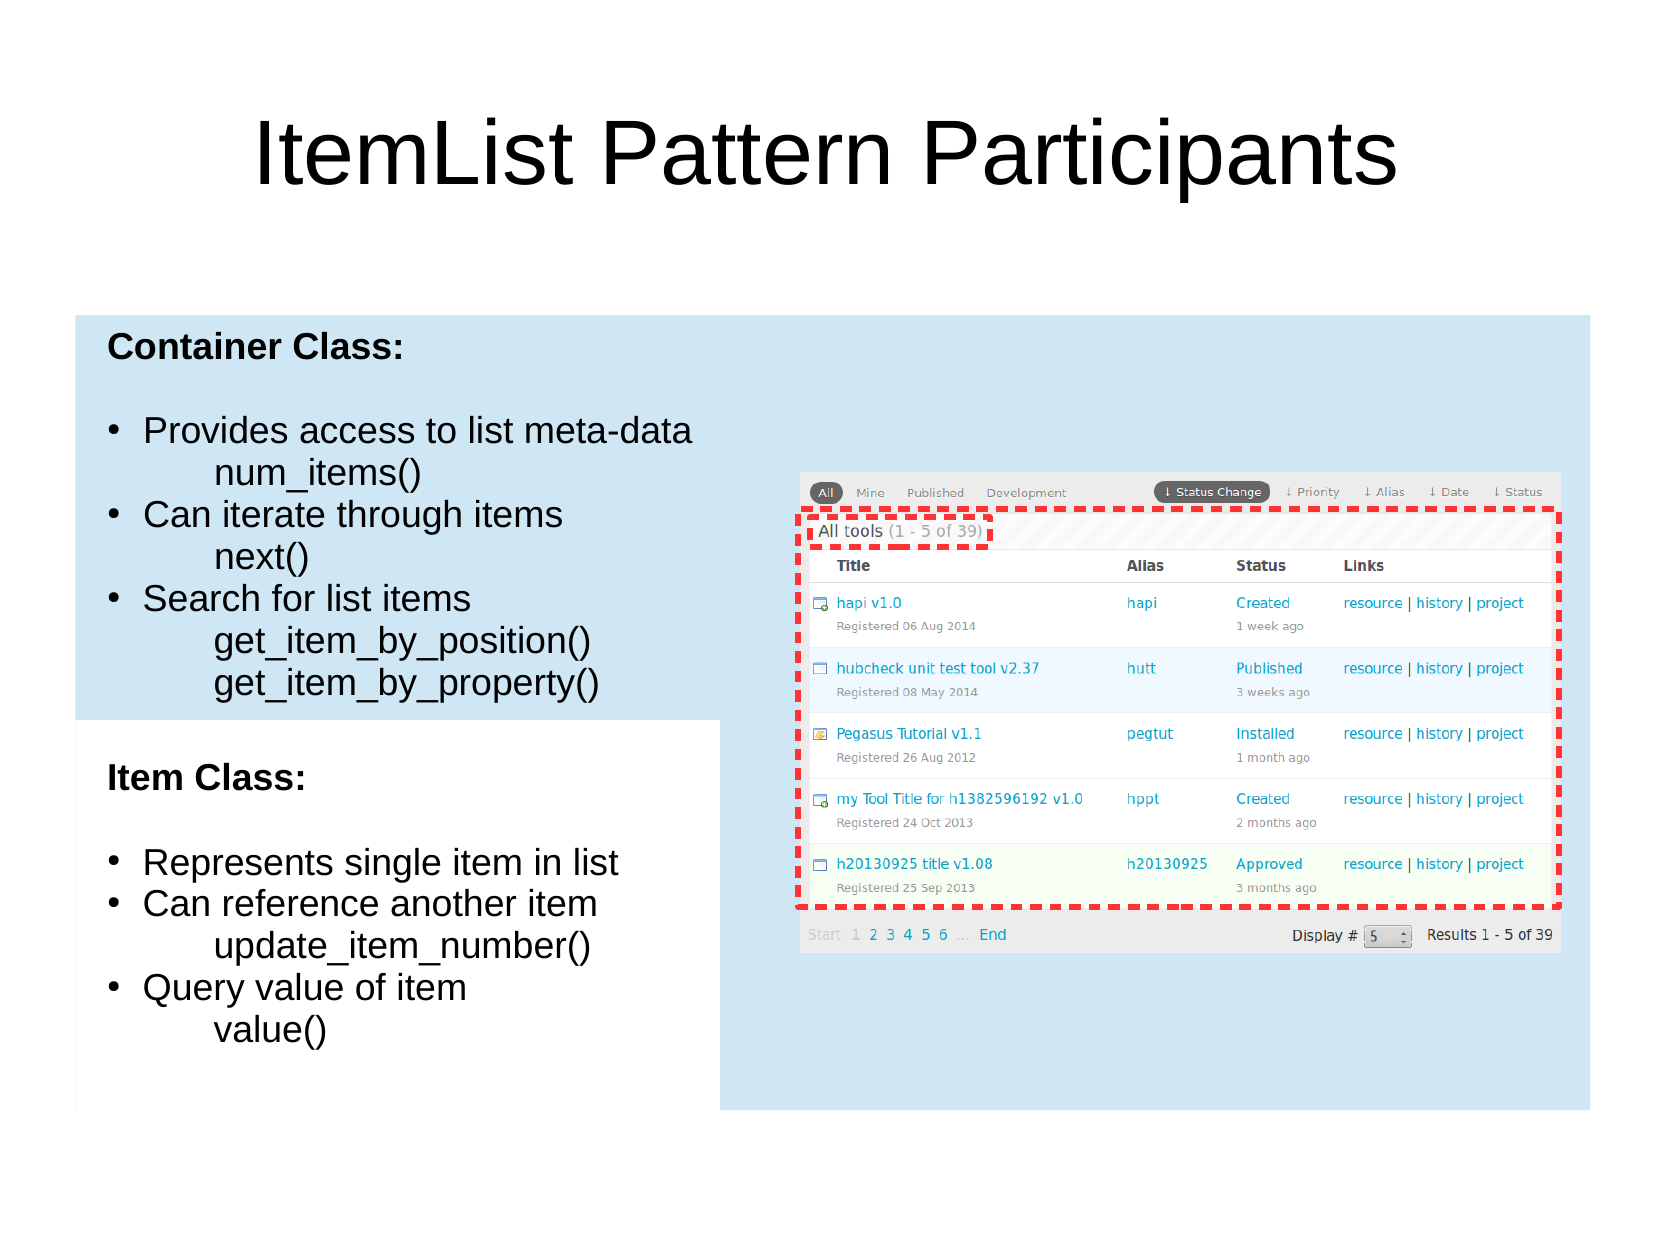

# ItemList Pattern Participants
Container Class:
Provides access to list meta-data
num_items()
Can iterate through items
next()
Search for list items
get_item_by_position()
get_item_by_property()
Item Class:
Represents single item in list
Can reference another item
update_item_number()
Query value of item
value()